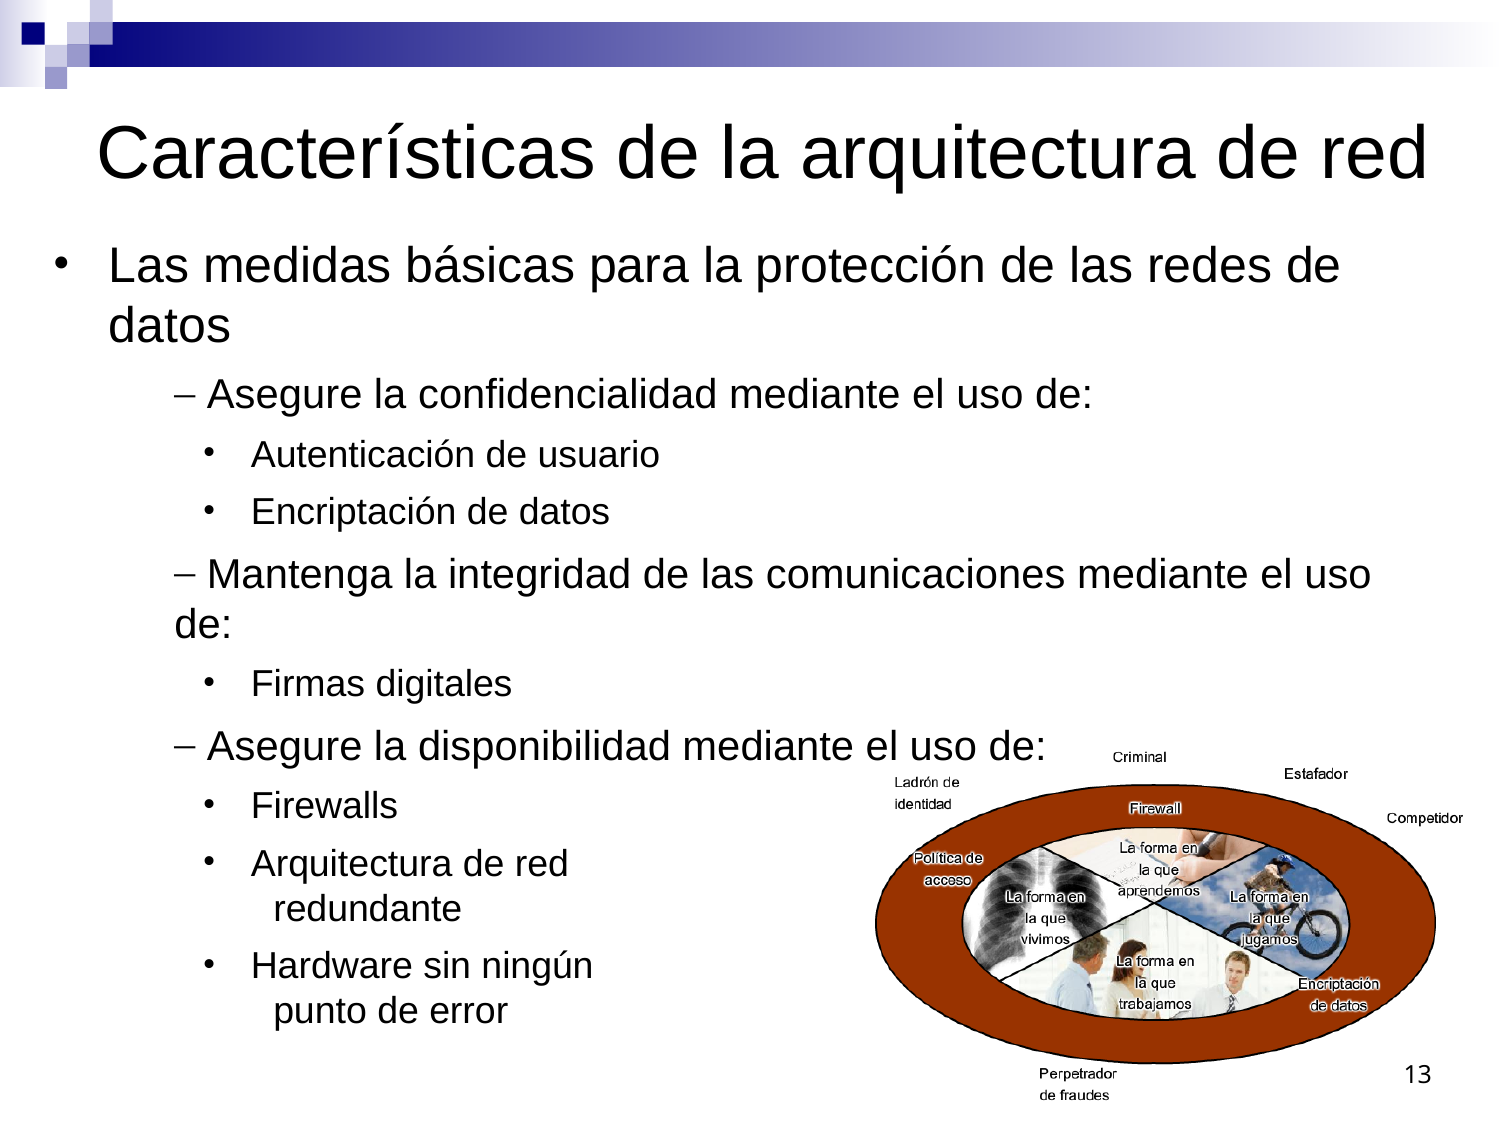

Características de la arquitectura de red
Las medidas básicas para la protección de las redes de datos
 Asegure la confidencialidad mediante el uso de:
 Autenticación de usuario
 Encriptación de datos
 Mantenga la integridad de las comunicaciones mediante el uso de:
 Firmas digitales
 Asegure la disponibilidad mediante el uso de:
 Firewalls
 Arquitectura de red
	redundante
 Hardware sin ningún
	punto de error